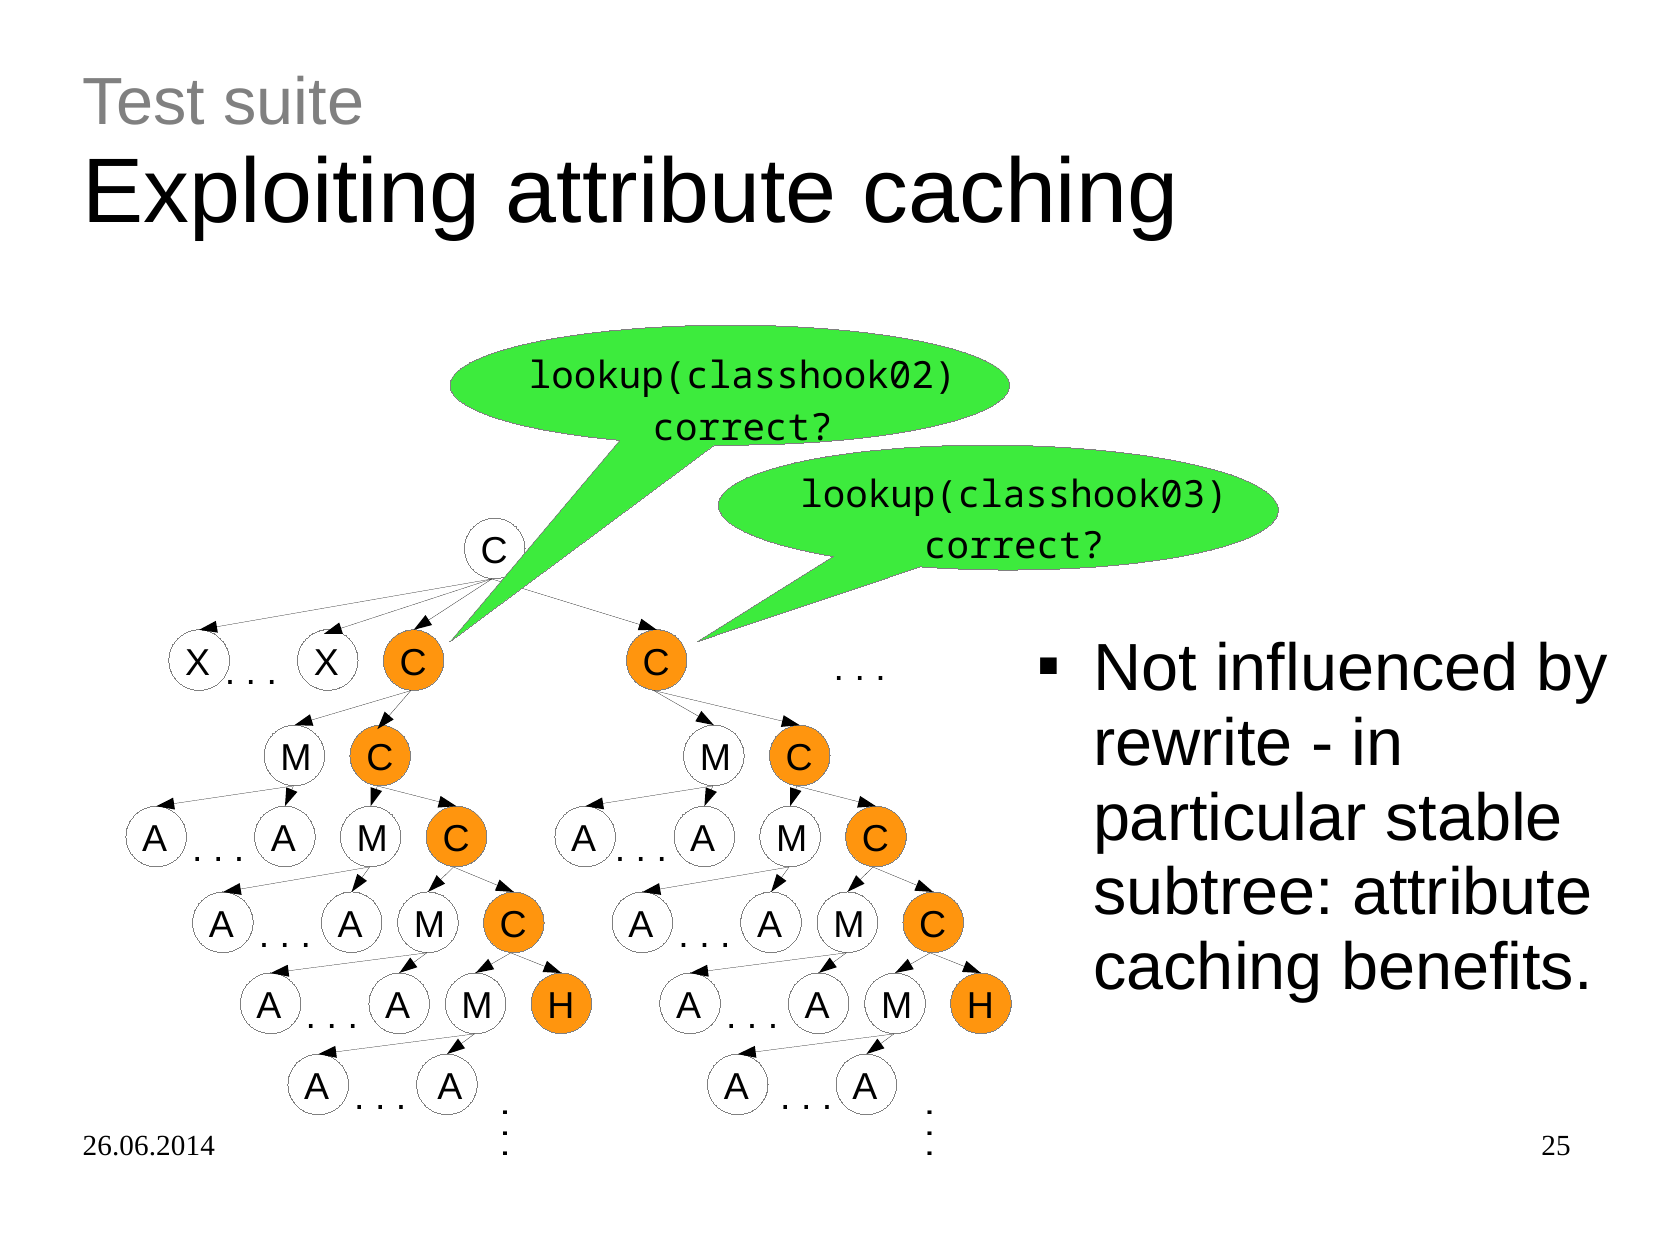

# Test suite Exploiting attribute caching
lookup(classhook02)
correct?
lookup(classhook03)
correct?
C
Not influenced by rewrite - in particular stable subtree: attribute caching benefits.
X
C
X
C
. . .
. . .
M
M
C
C
A
M
A
M
A
C
A
C
. . .
. . .
A
M
A
M
A
C
A
C
. . .
. . .
A
A
M
H
A
A
M
H
. . .
. . .
A
A
A
A
. . .
. . .
. . .
. . .
26.06.2014
25